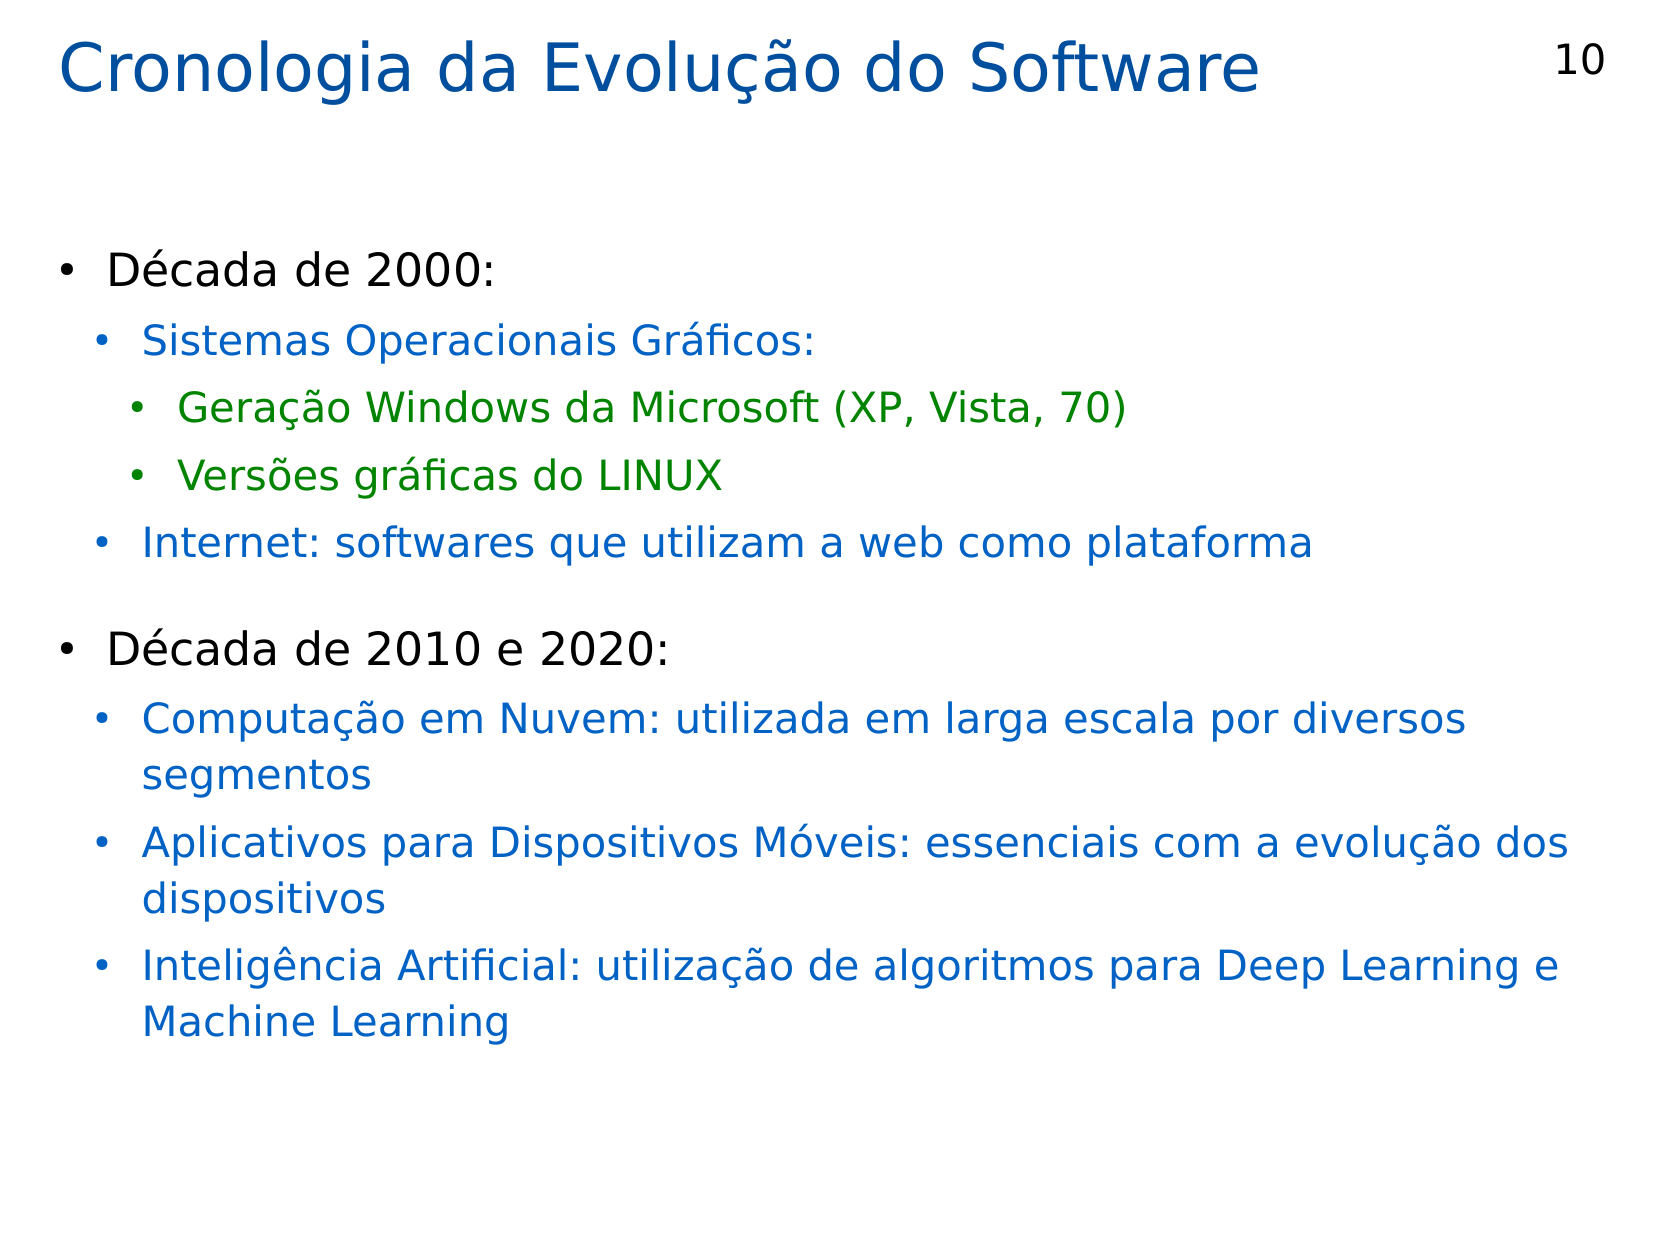

# Cronologia da Evolução do Software
10
Década de 2000:
Sistemas Operacionais Gráficos:
Geração Windows da Microsoft (XP, Vista, 70)
Versões gráficas do LINUX
Internet: softwares que utilizam a web como plataforma
Década de 2010 e 2020:
Computação em Nuvem: utilizada em larga escala por diversos segmentos
Aplicativos para Dispositivos Móveis: essenciais com a evolução dos dispositivos
Inteligência Artificial: utilização de algoritmos para Deep Learning e Machine Learning